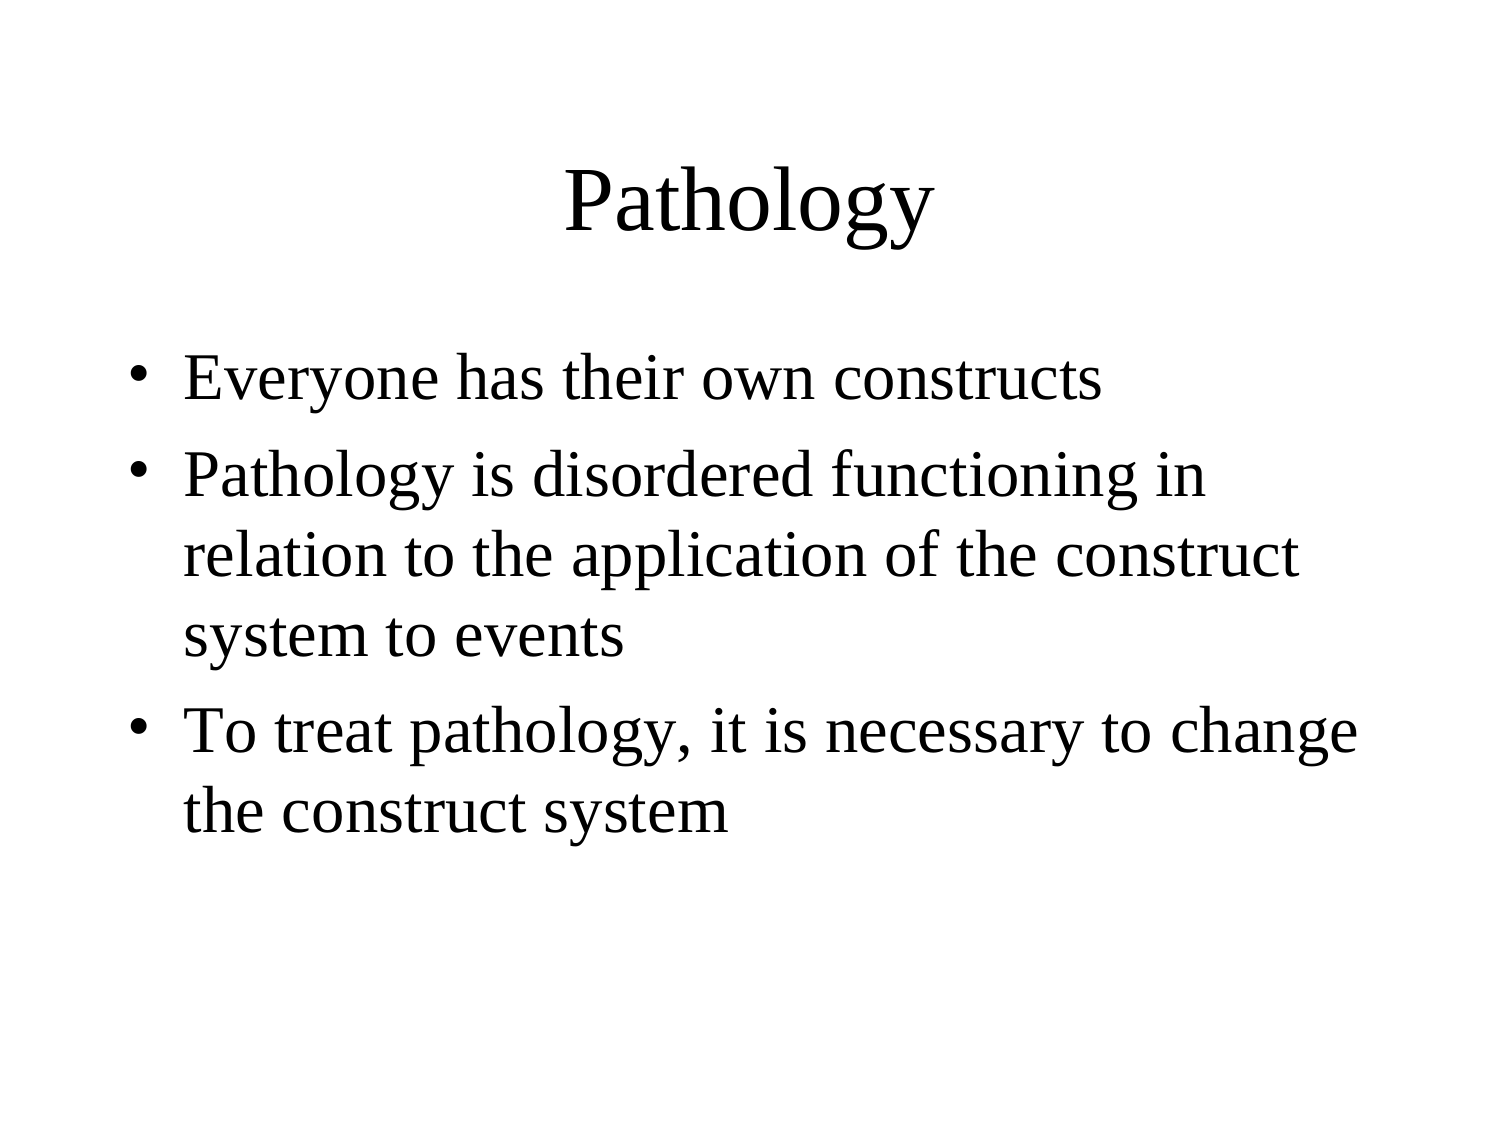

# Pathology
Everyone has their own constructs
Pathology is disordered functioning in relation to the application of the construct system to events
To treat pathology, it is necessary to change the construct system